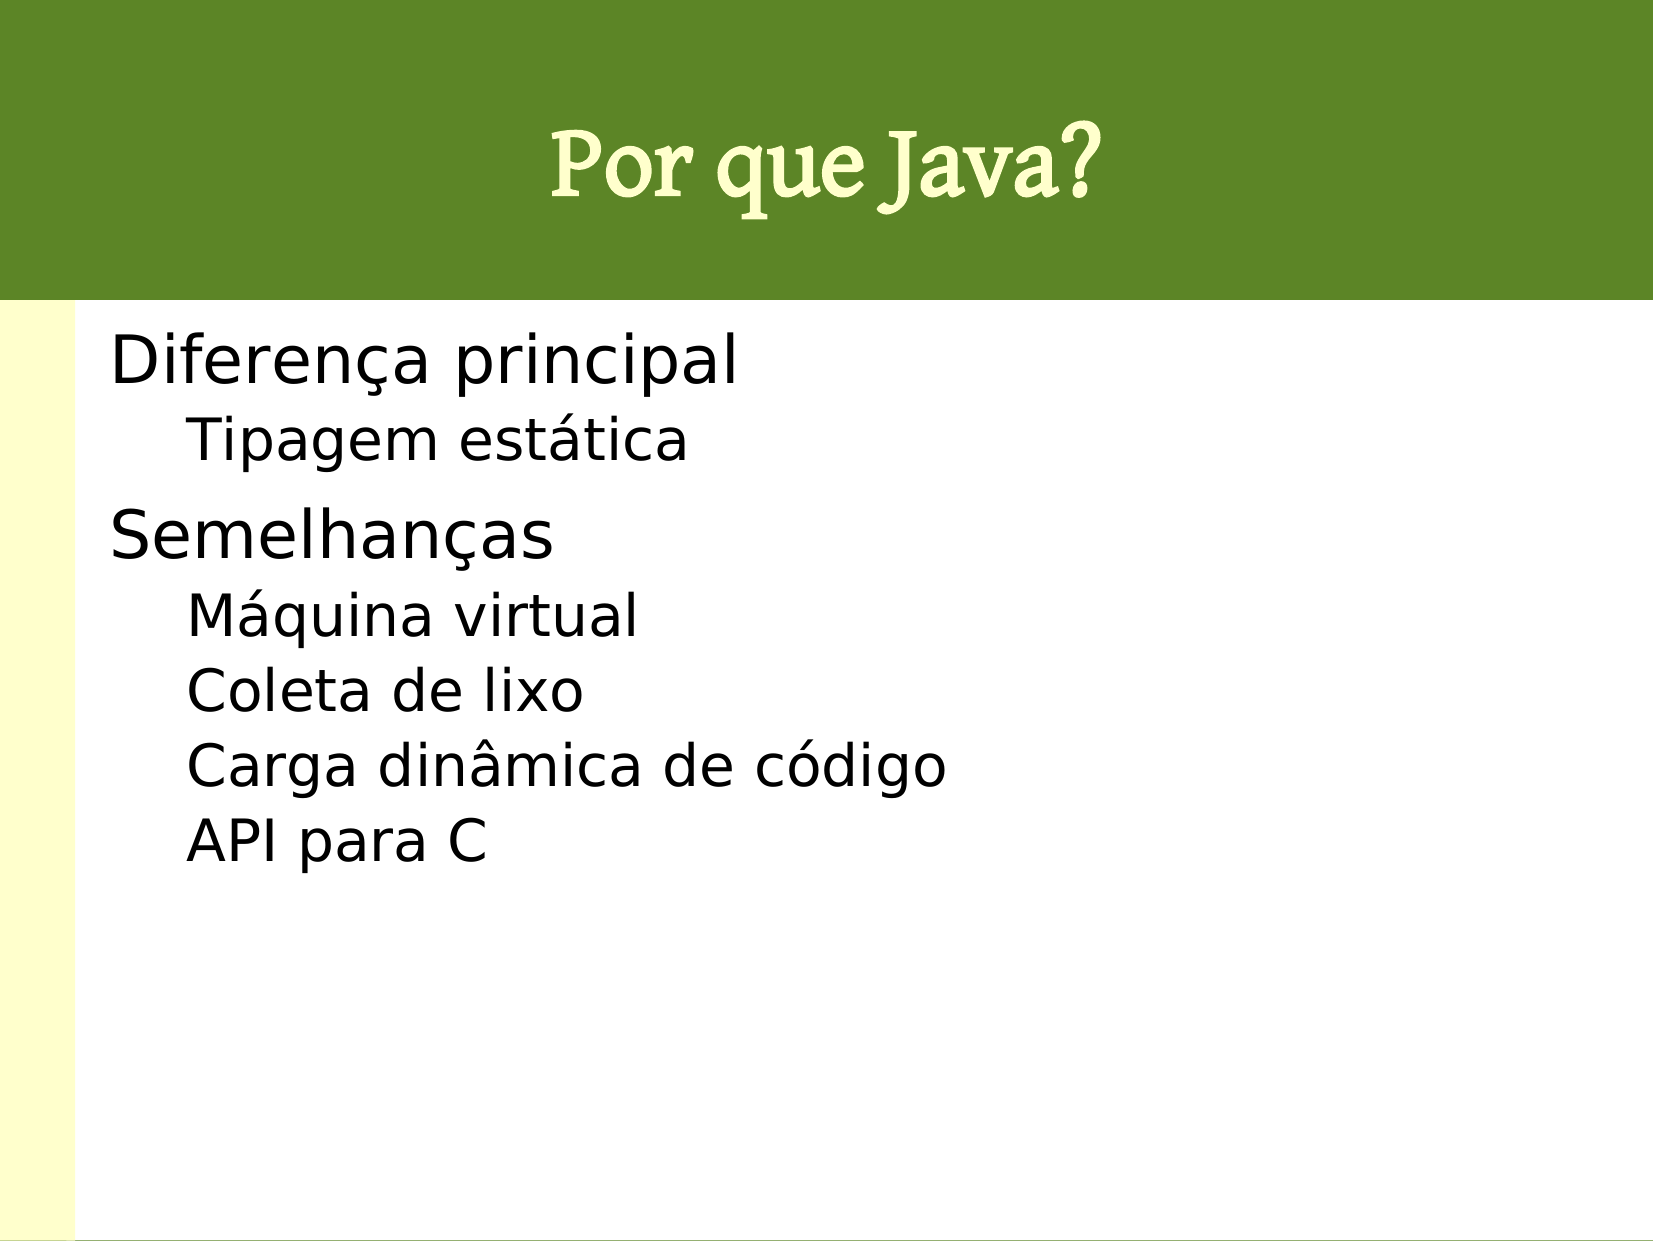

# Por que Java?
Diferença principal
Tipagem estática
Semelhanças
Máquina virtual
Coleta de lixo
Carga dinâmica de código
API para C